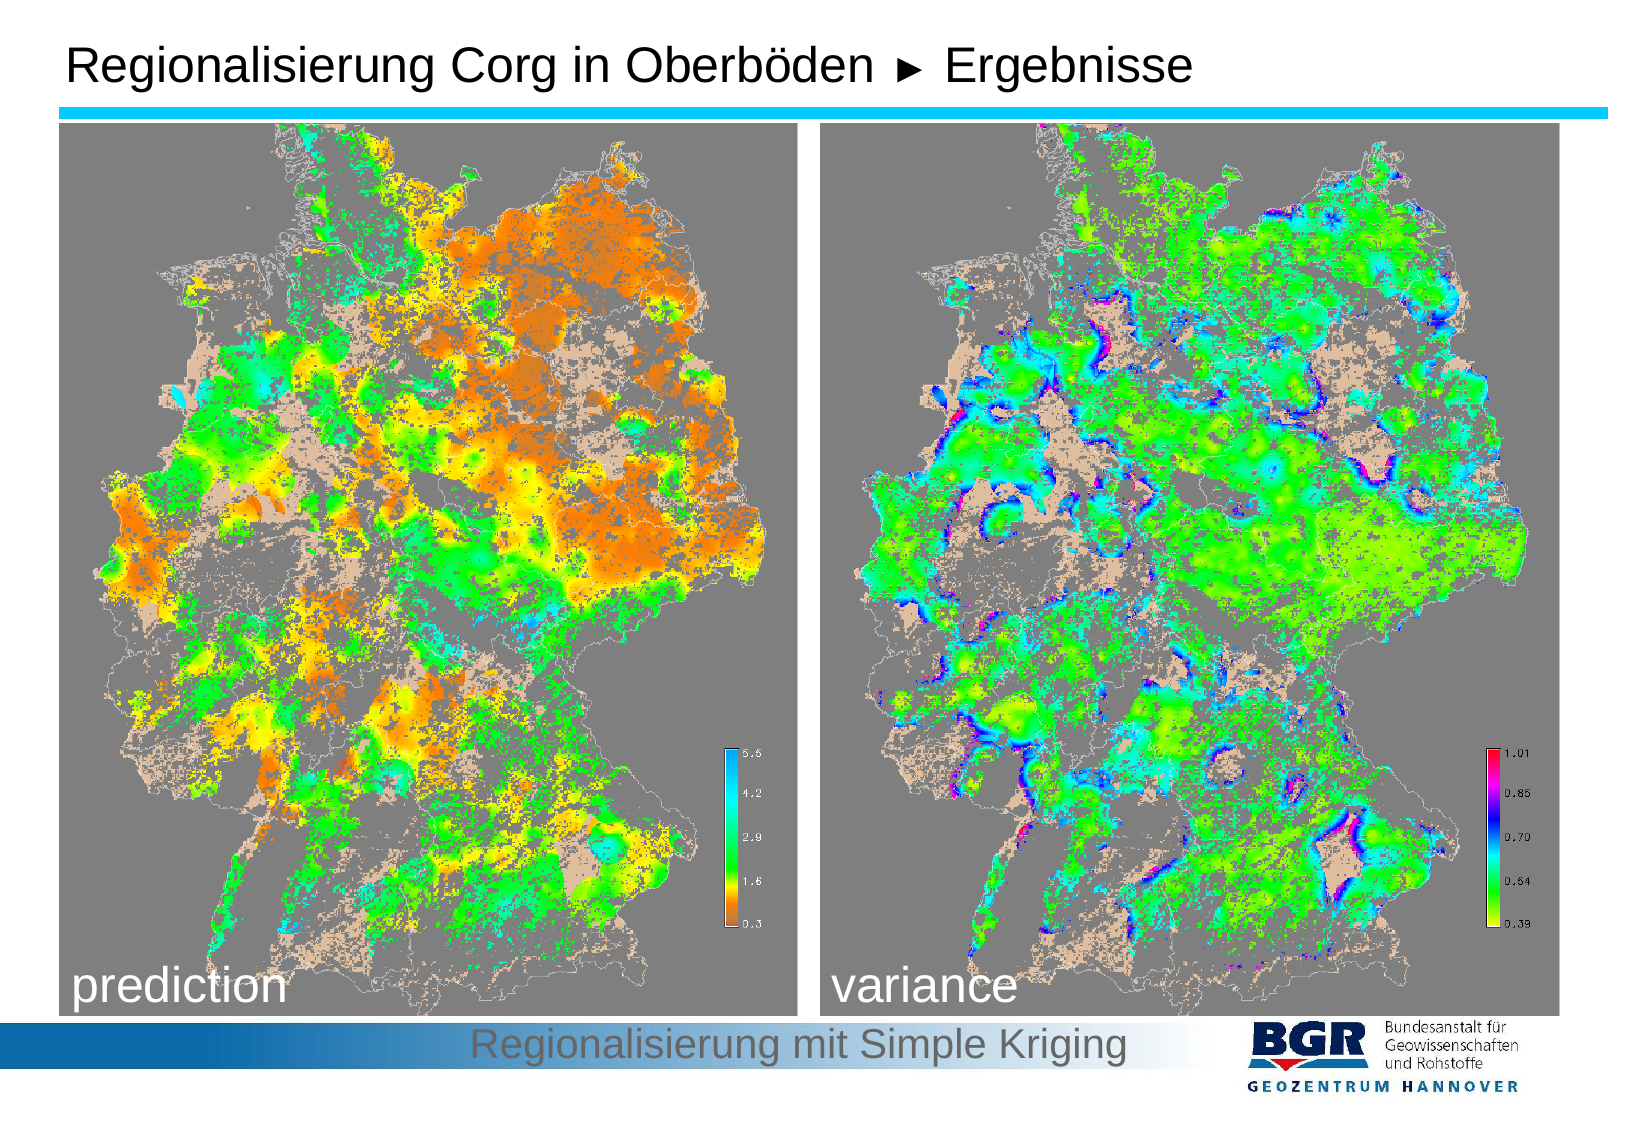

Regionalisierung Corg in Oberböden ► Ergebnisse
prediction
variance
Regionalisierung mit Simple Kriging